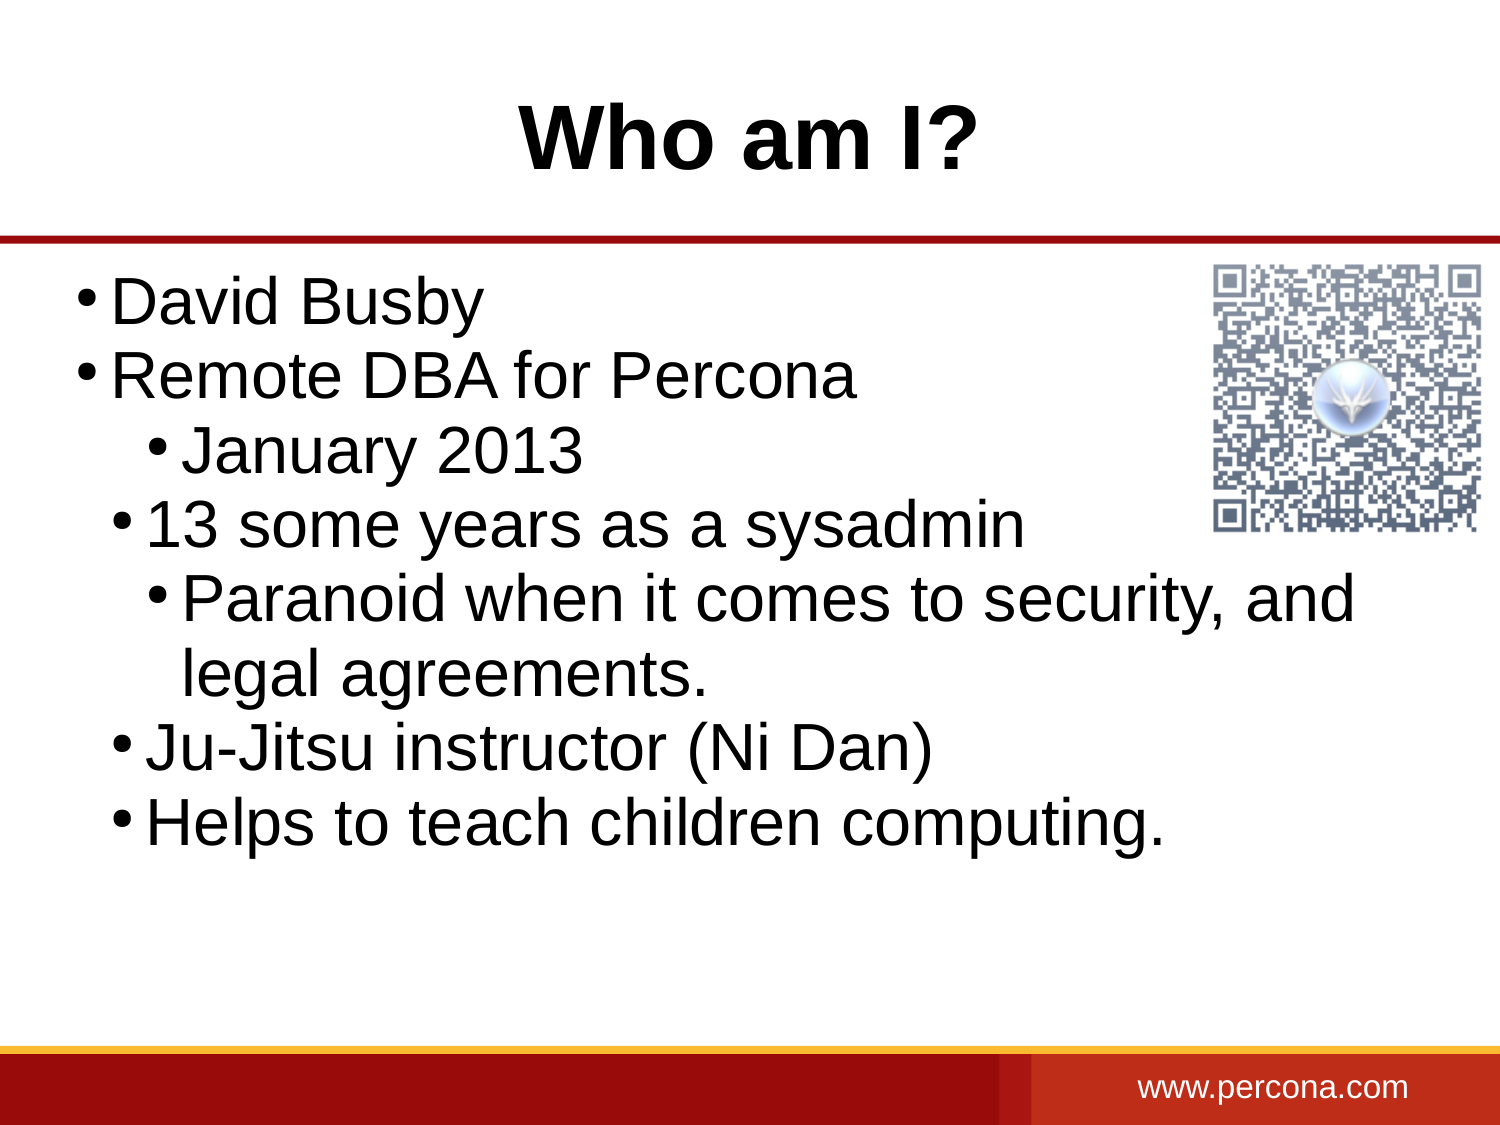

Who am I?
David Busby
Remote DBA for Percona
January 2013
13 some years as a sysadmin
Paranoid when it comes to security, and legal agreements.
Ju-Jitsu instructor (Ni Dan)
Helps to teach children computing.